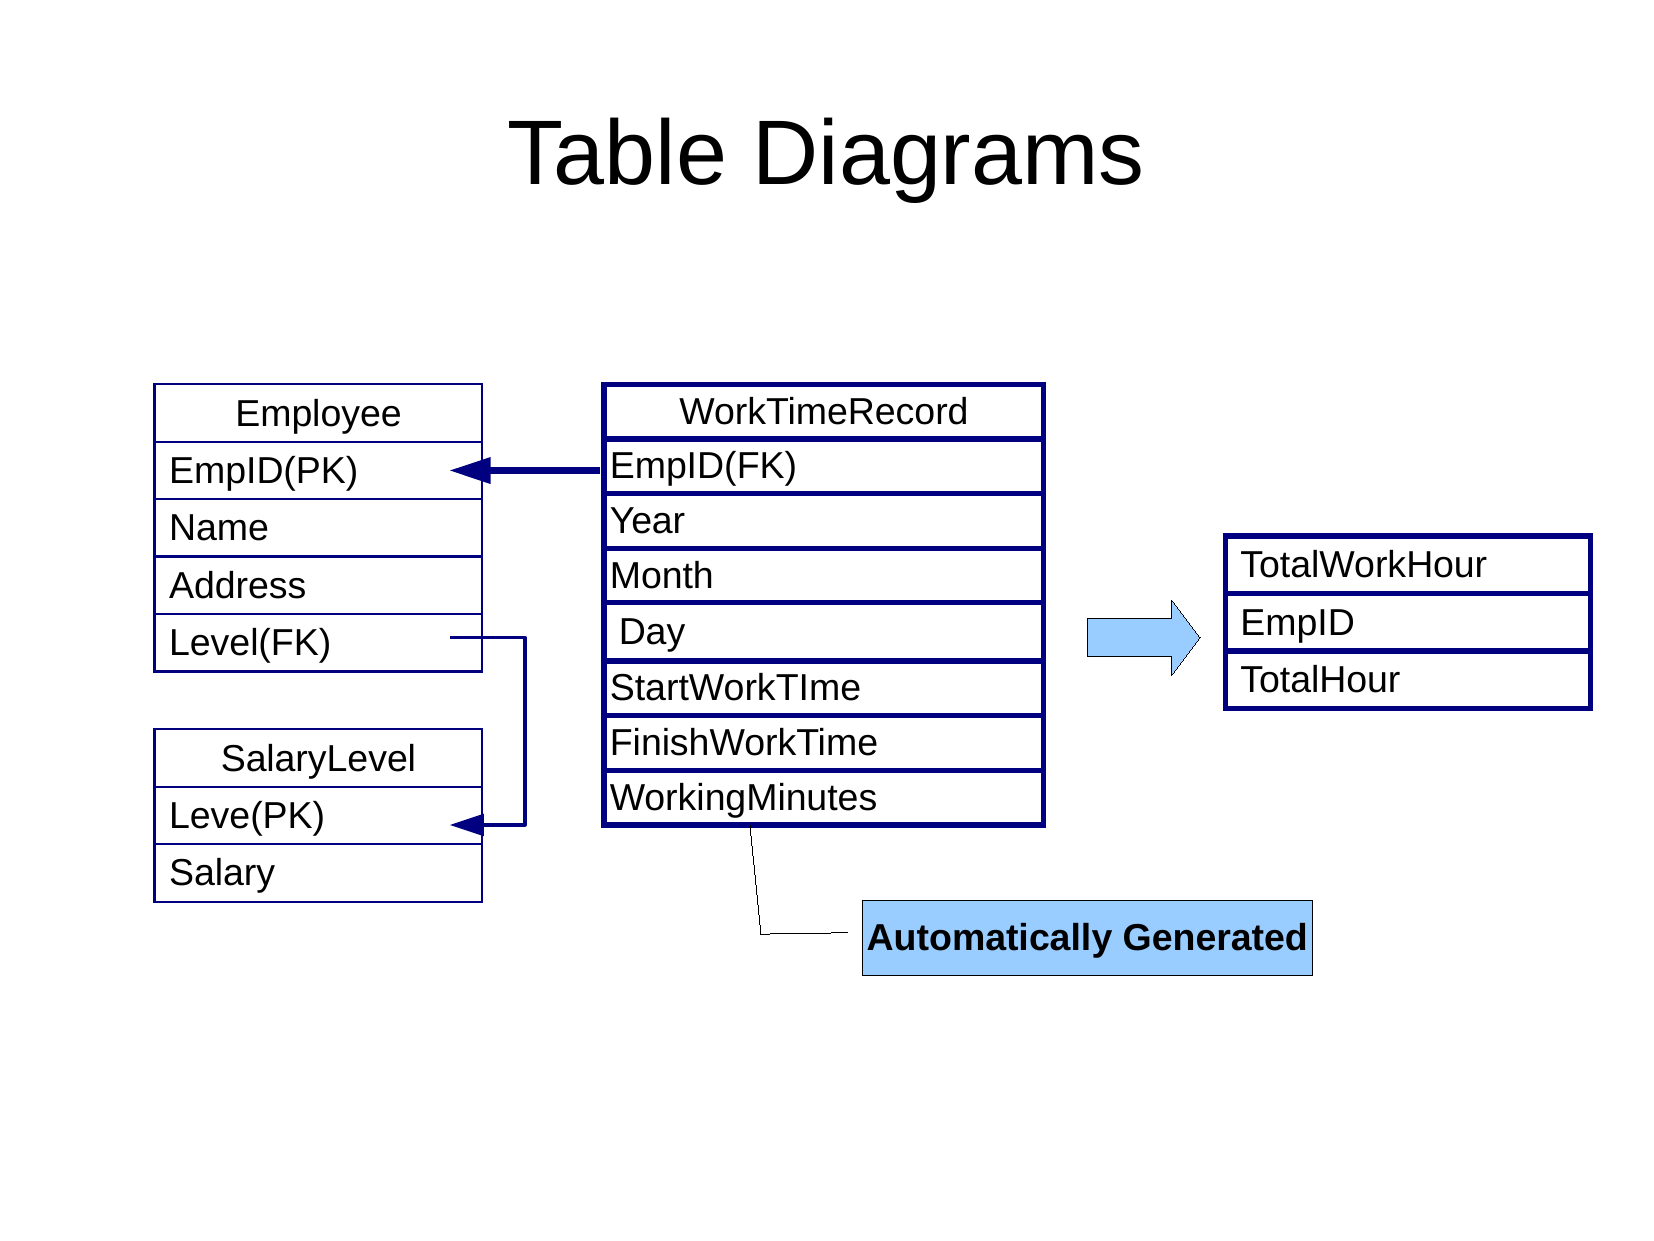

# Table Diagrams
| Employee |
| --- |
| EmpID(PK) |
| Name |
| Address |
| Level(FK) |
| WorkTimeRecord |
| --- |
| EmpID(FK) |
| Year |
| Month |
| Day |
| StartWorkTIme |
| FinishWorkTime |
| WorkingMinutes |
| TotalWorkHour |
| --- |
| EmpID |
| TotalHour |
| SalaryLevel |
| --- |
| Leve(PK) |
| Salary |
Automatically Generated